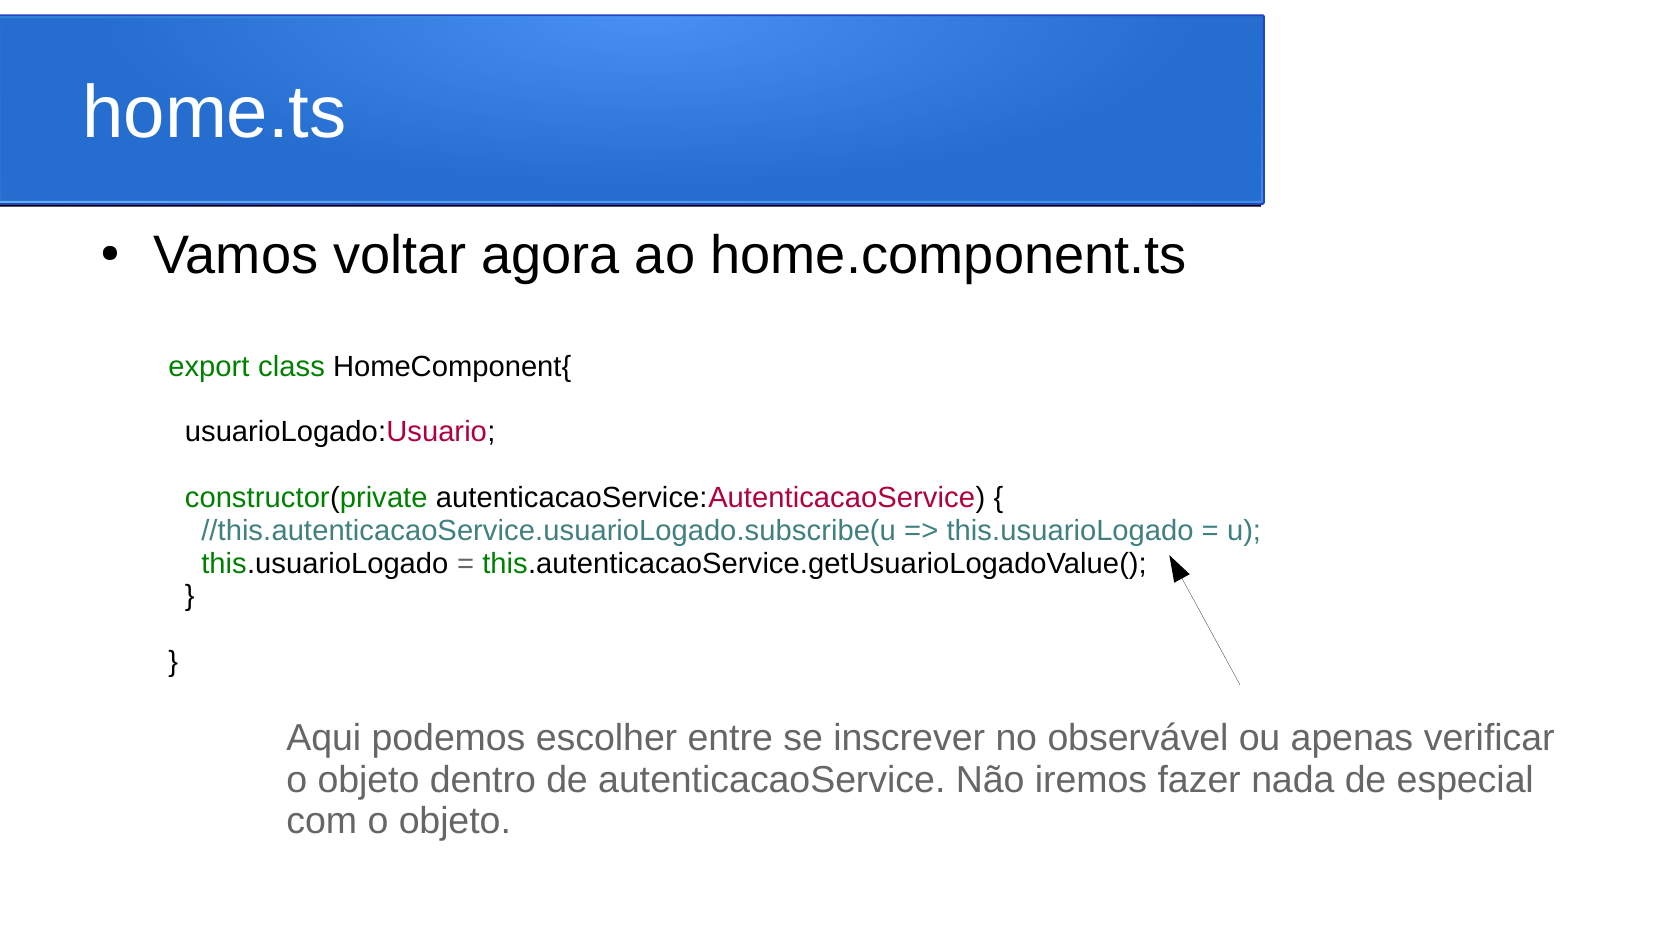

# home.ts
Vamos voltar agora ao home.component.ts
export class HomeComponent{
 usuarioLogado:Usuario;
 constructor(private autenticacaoService:AutenticacaoService) {
 //this.autenticacaoService.usuarioLogado.subscribe(u => this.usuarioLogado = u);
 this.usuarioLogado = this.autenticacaoService.getUsuarioLogadoValue();
 }
}
Aqui podemos escolher entre se inscrever no observável ou apenas verificar
o objeto dentro de autenticacaoService. Não iremos fazer nada de especial
com o objeto.